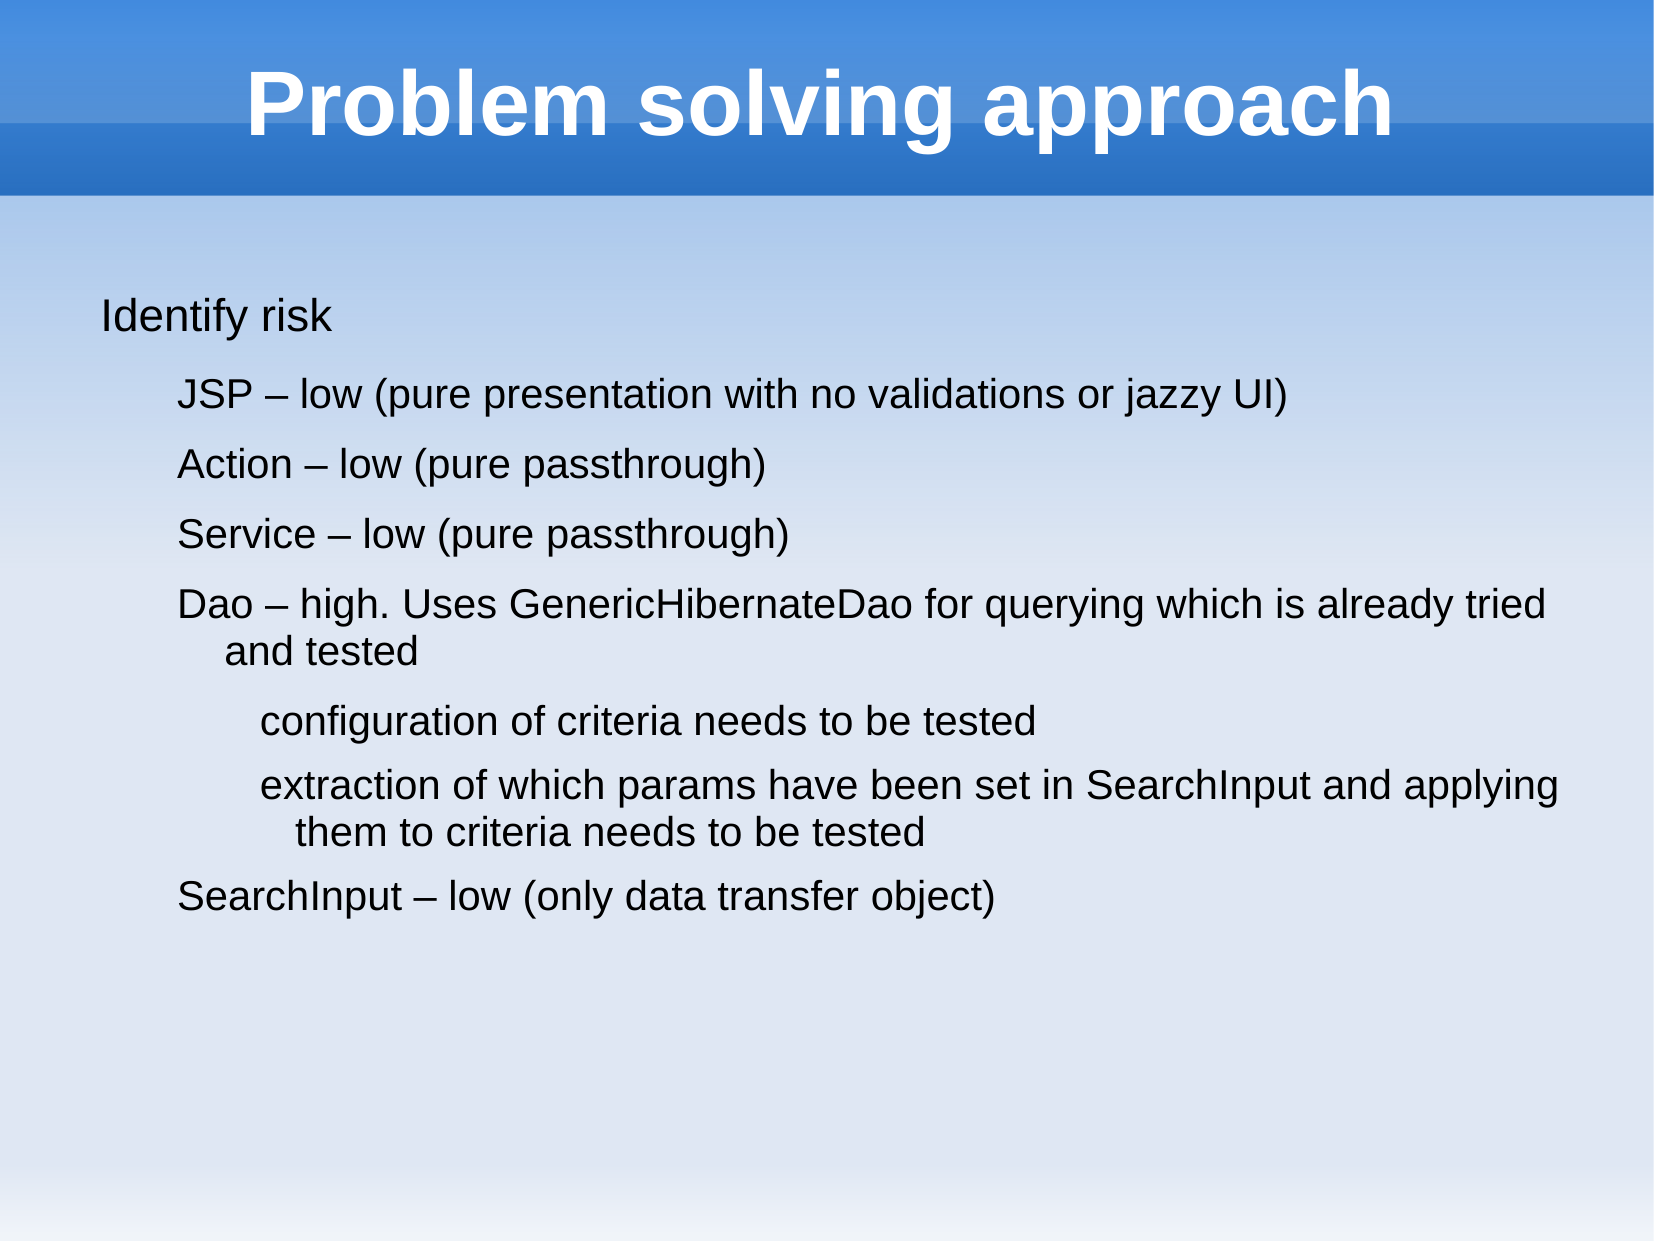

# Problem solving approach
Identify risk
JSP – low (pure presentation with no validations or jazzy UI)
Action – low (pure passthrough)
Service – low (pure passthrough)
Dao – high. Uses GenericHibernateDao for querying which is already tried and tested
configuration of criteria needs to be tested
extraction of which params have been set in SearchInput and applying them to criteria needs to be tested
SearchInput – low (only data transfer object)